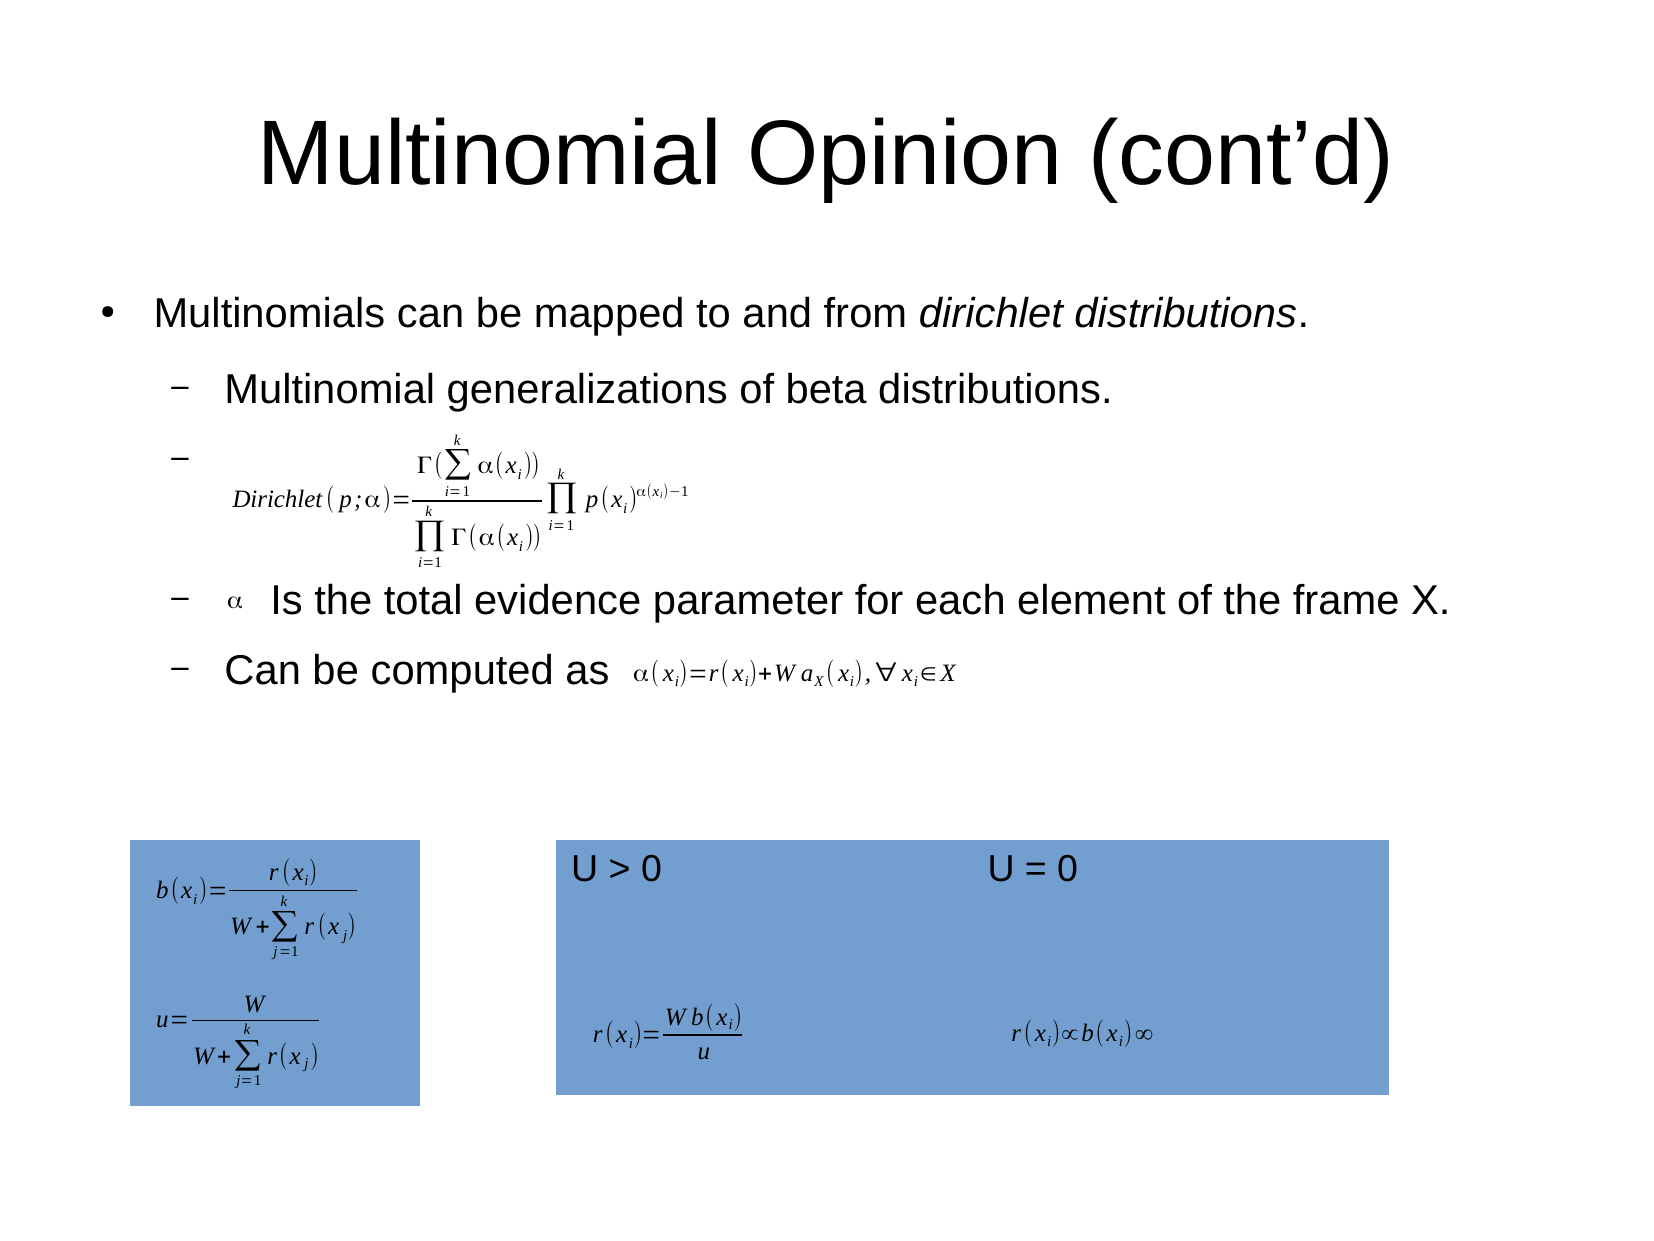

# Multinomial Opinion (cont’d)
Multinomials can be mapped to and from dirichlet distributions.
Multinomial generalizations of beta distributions.
 Is the total evidence parameter for each element of the frame X.
Can be computed as
| |
| --- |
| |
| U > 0 | U = 0 |
| --- | --- |
| | |